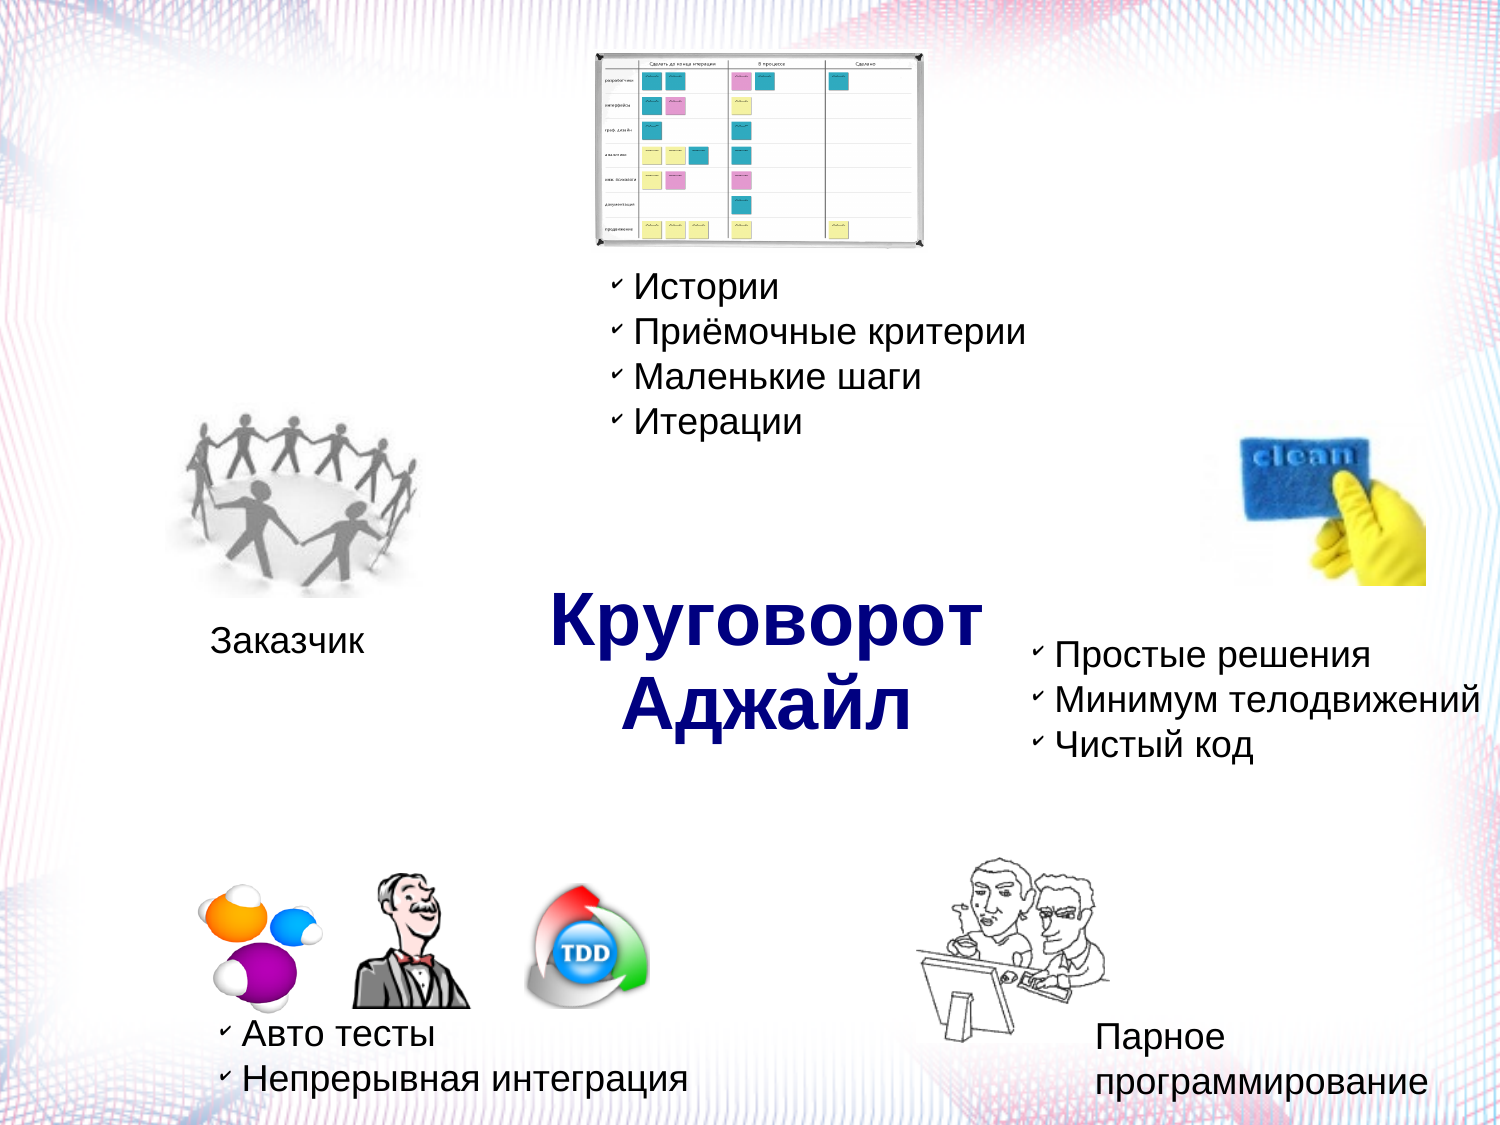

Истории
 Приёмочные критерии
 Маленькие шаги
 Итерации
# Круговорот Аджайл
Заказчик
 Простые решения
 Минимум телодвижений
 Чистый код
 Авто тесты
 Непрерывная интеграция
Парное
программирование